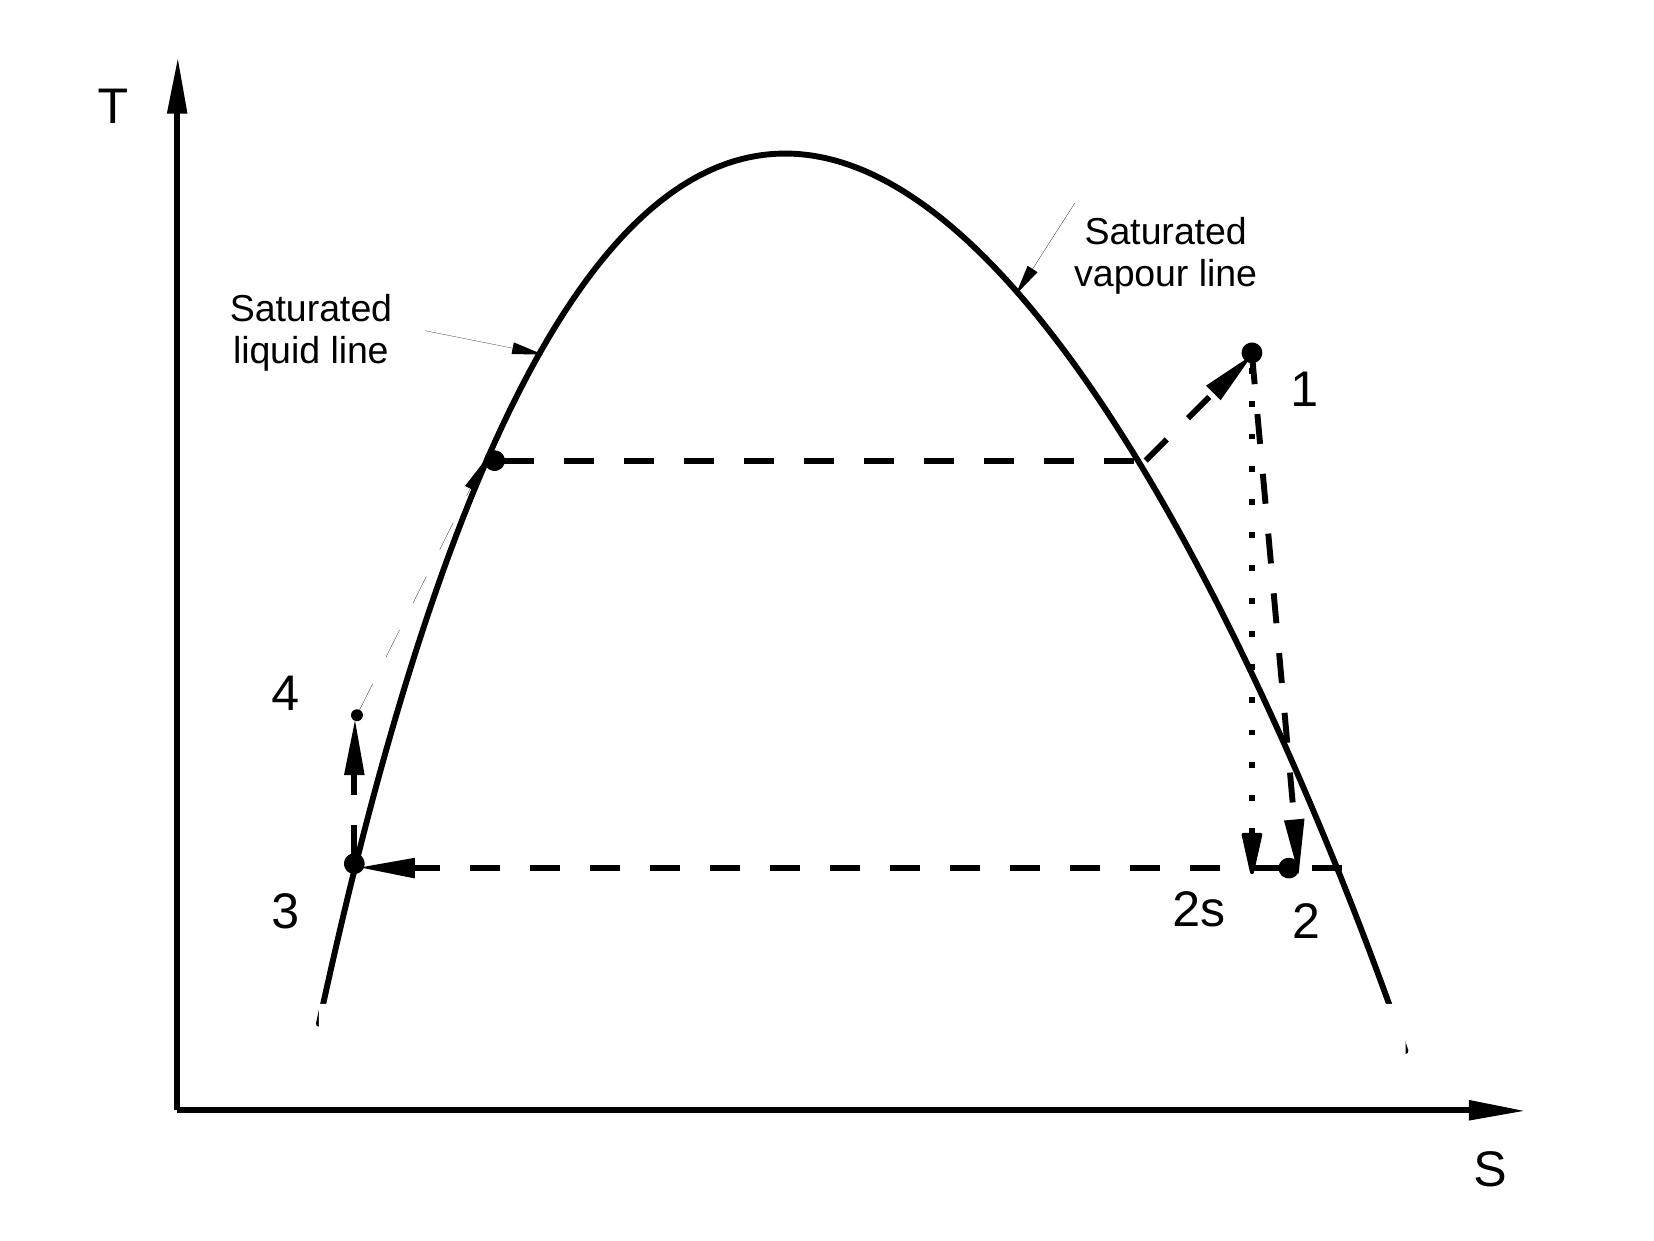

T
Saturated vapour line
Saturated liquid line
1
4
2s
3
2
S